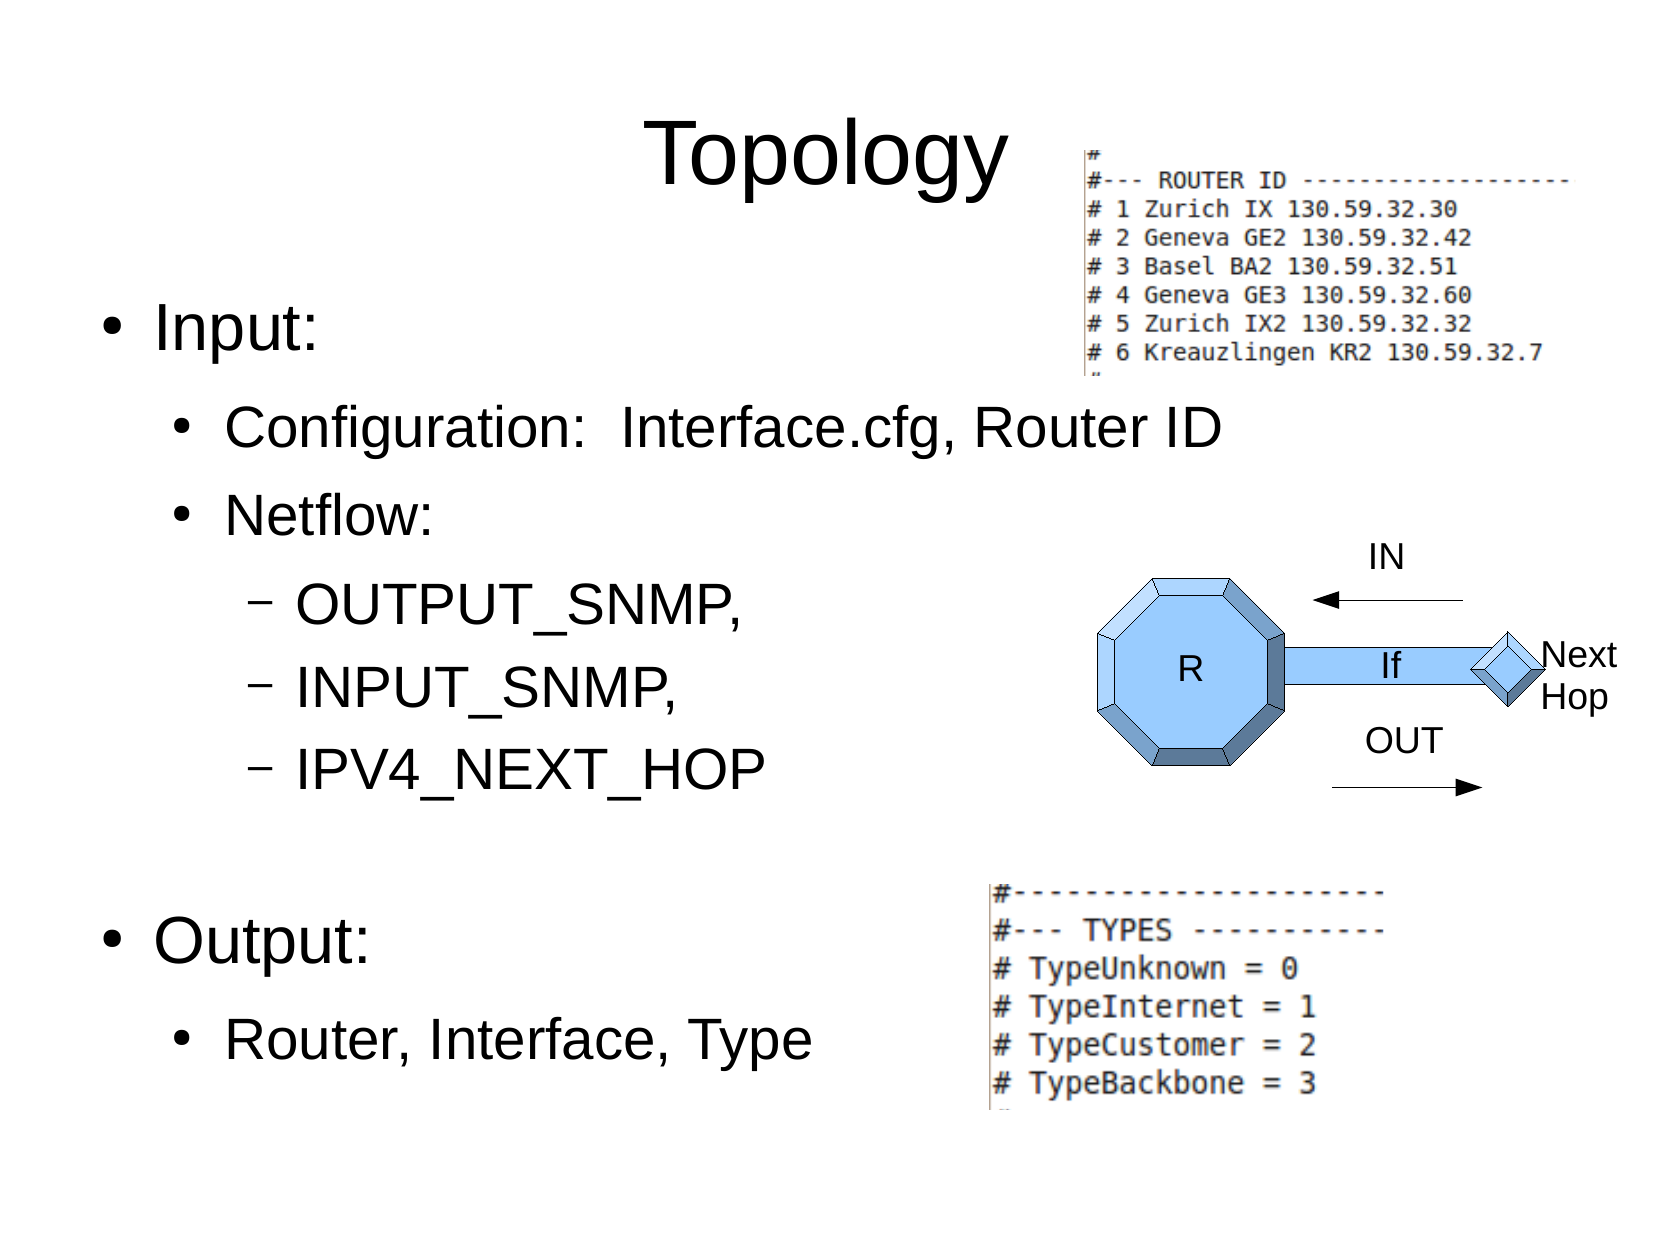

# Topology
Input:
Configuration: Interface.cfg, Router ID
Netflow:
OUTPUT_SNMP,
INPUT_SNMP,
IPV4_NEXT_HOP
Output:
Router, Interface, Type
IN
Next
Hop
If
R
OUT